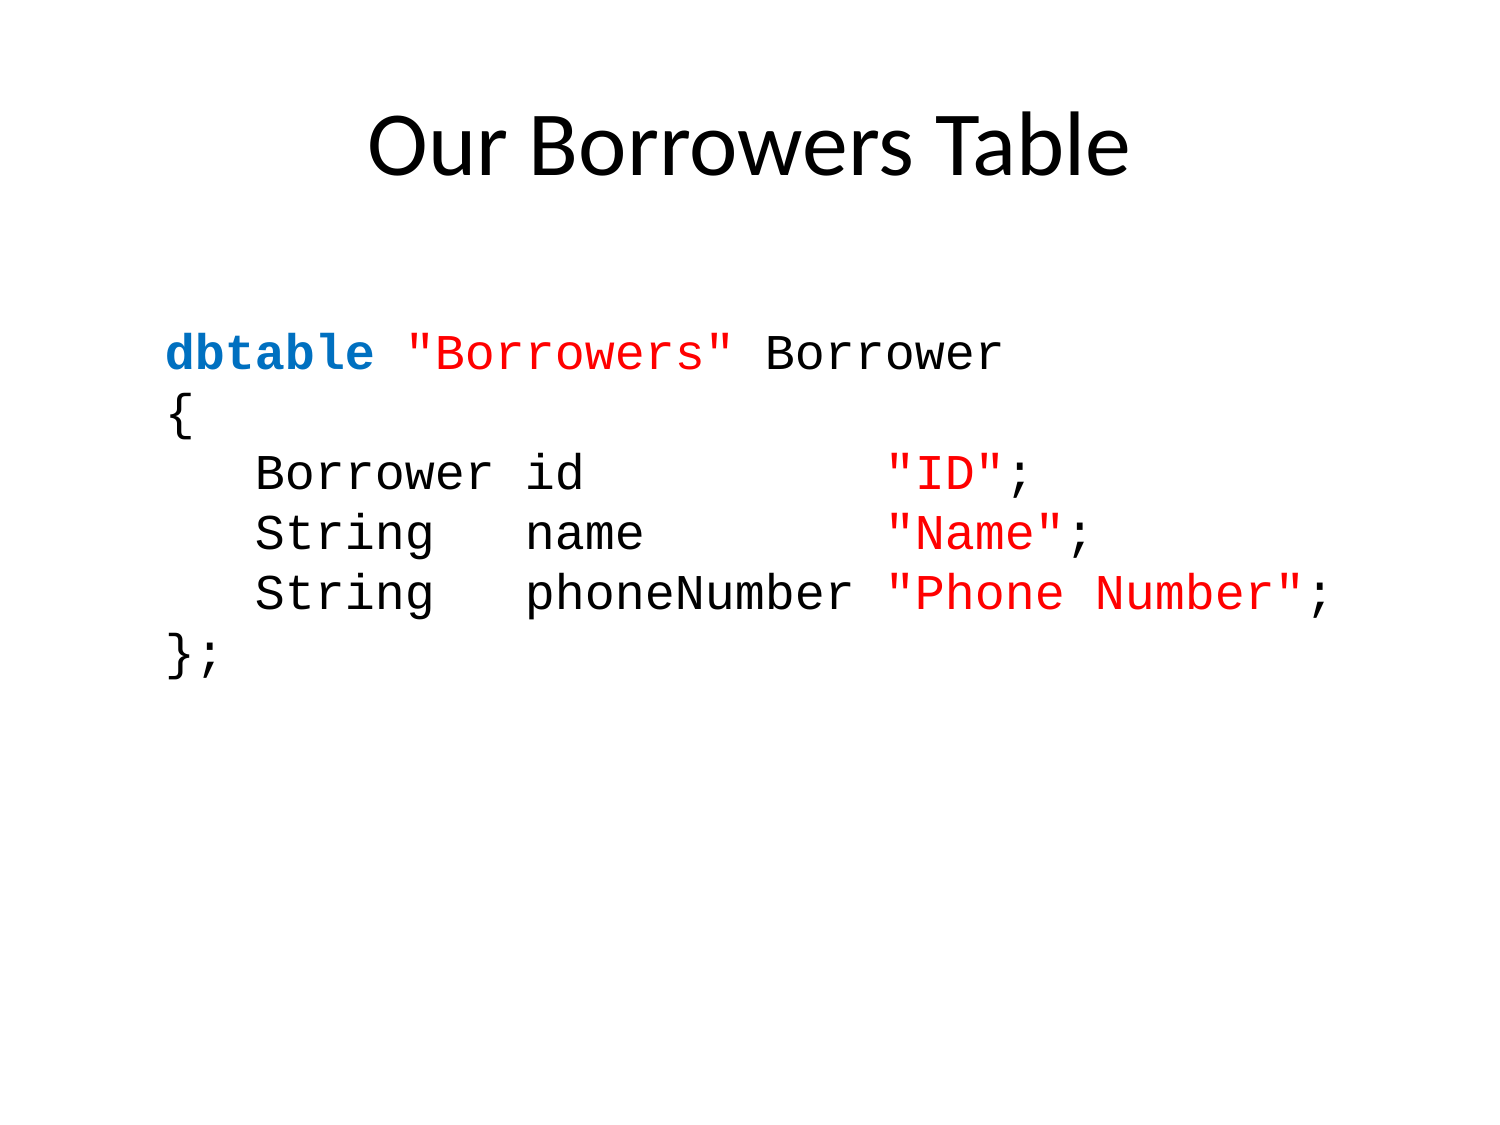

# Our Borrowers Table
dbtable "Borrowers" Borrower
{
 Borrower id "ID";
 String name "Name";
 String phoneNumber "Phone Number";
};